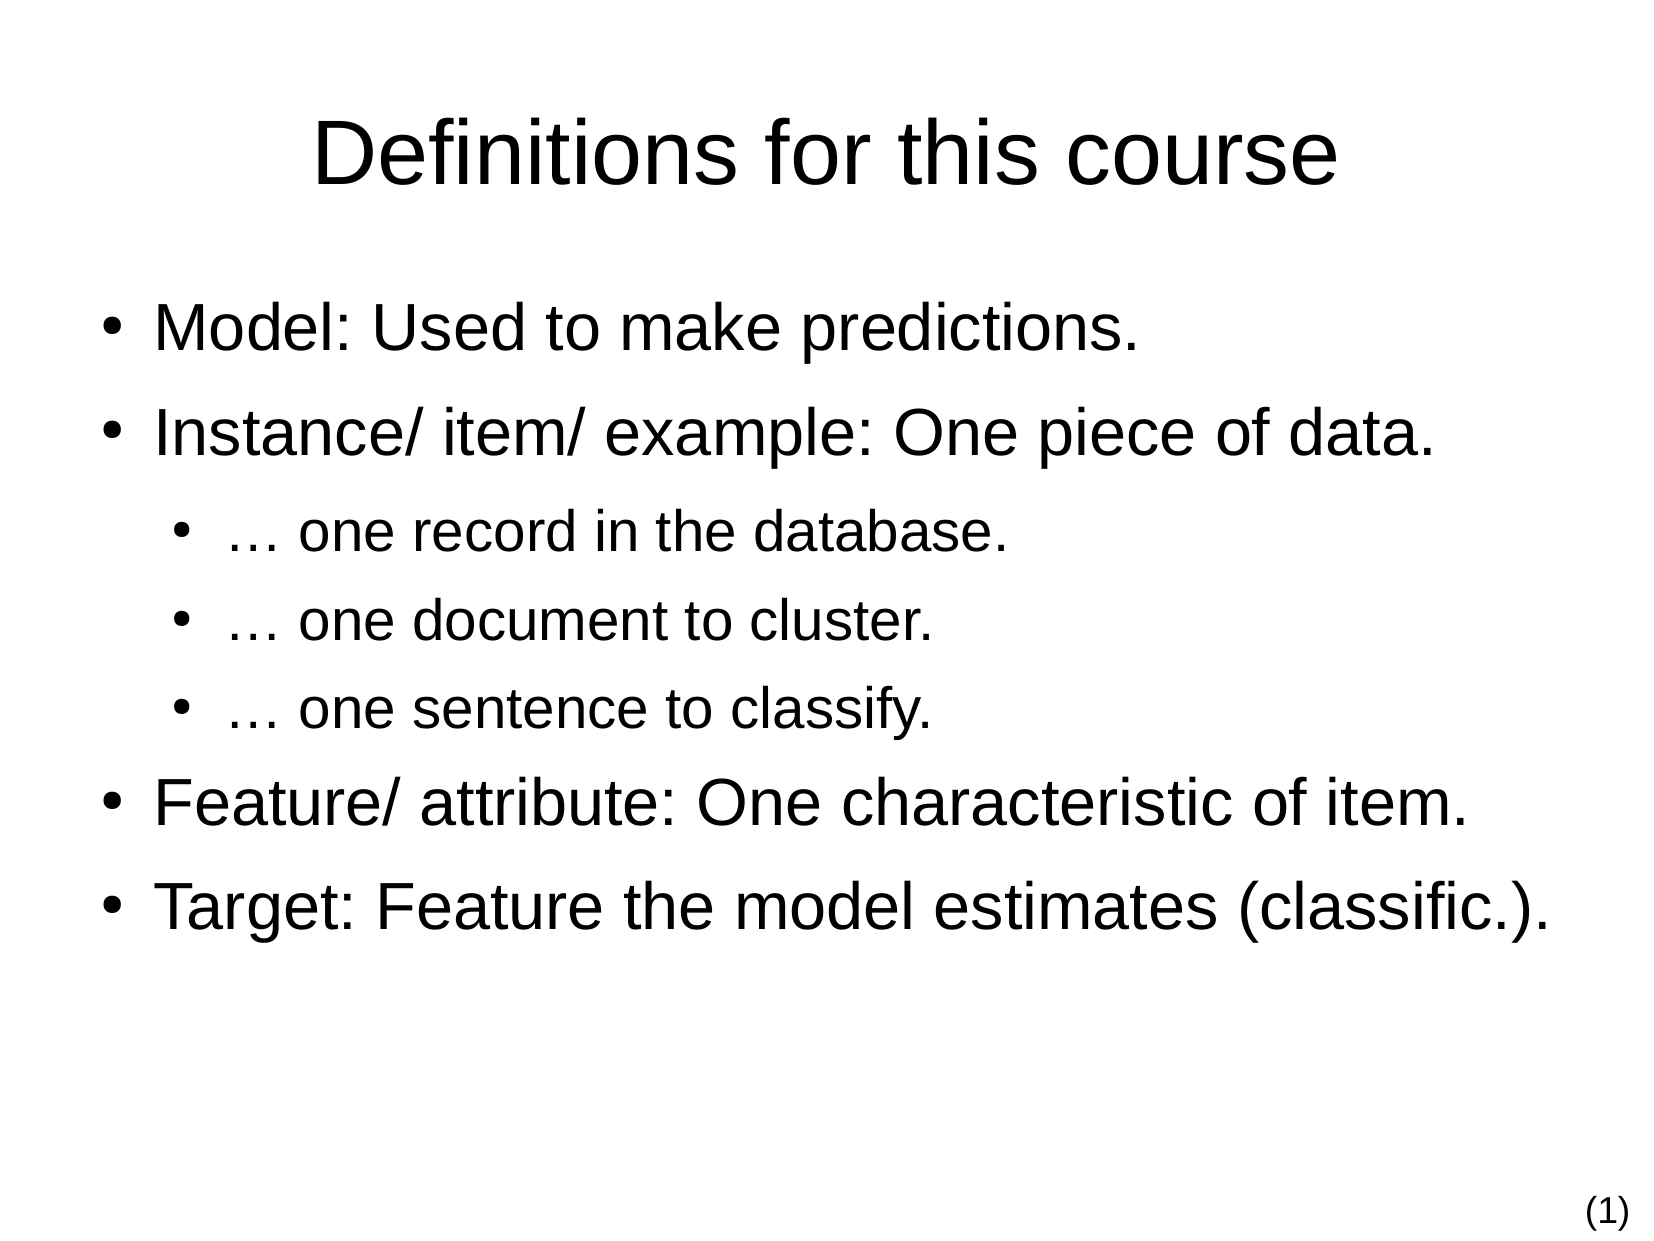

# Definitions for this course
Model: Used to make predictions.
Instance/ item/ example: One piece of data.
… one record in the database.
… one document to cluster.
… one sentence to classify.
Feature/ attribute: One characteristic of item.
Target: Feature the model estimates (classific.).
(1)